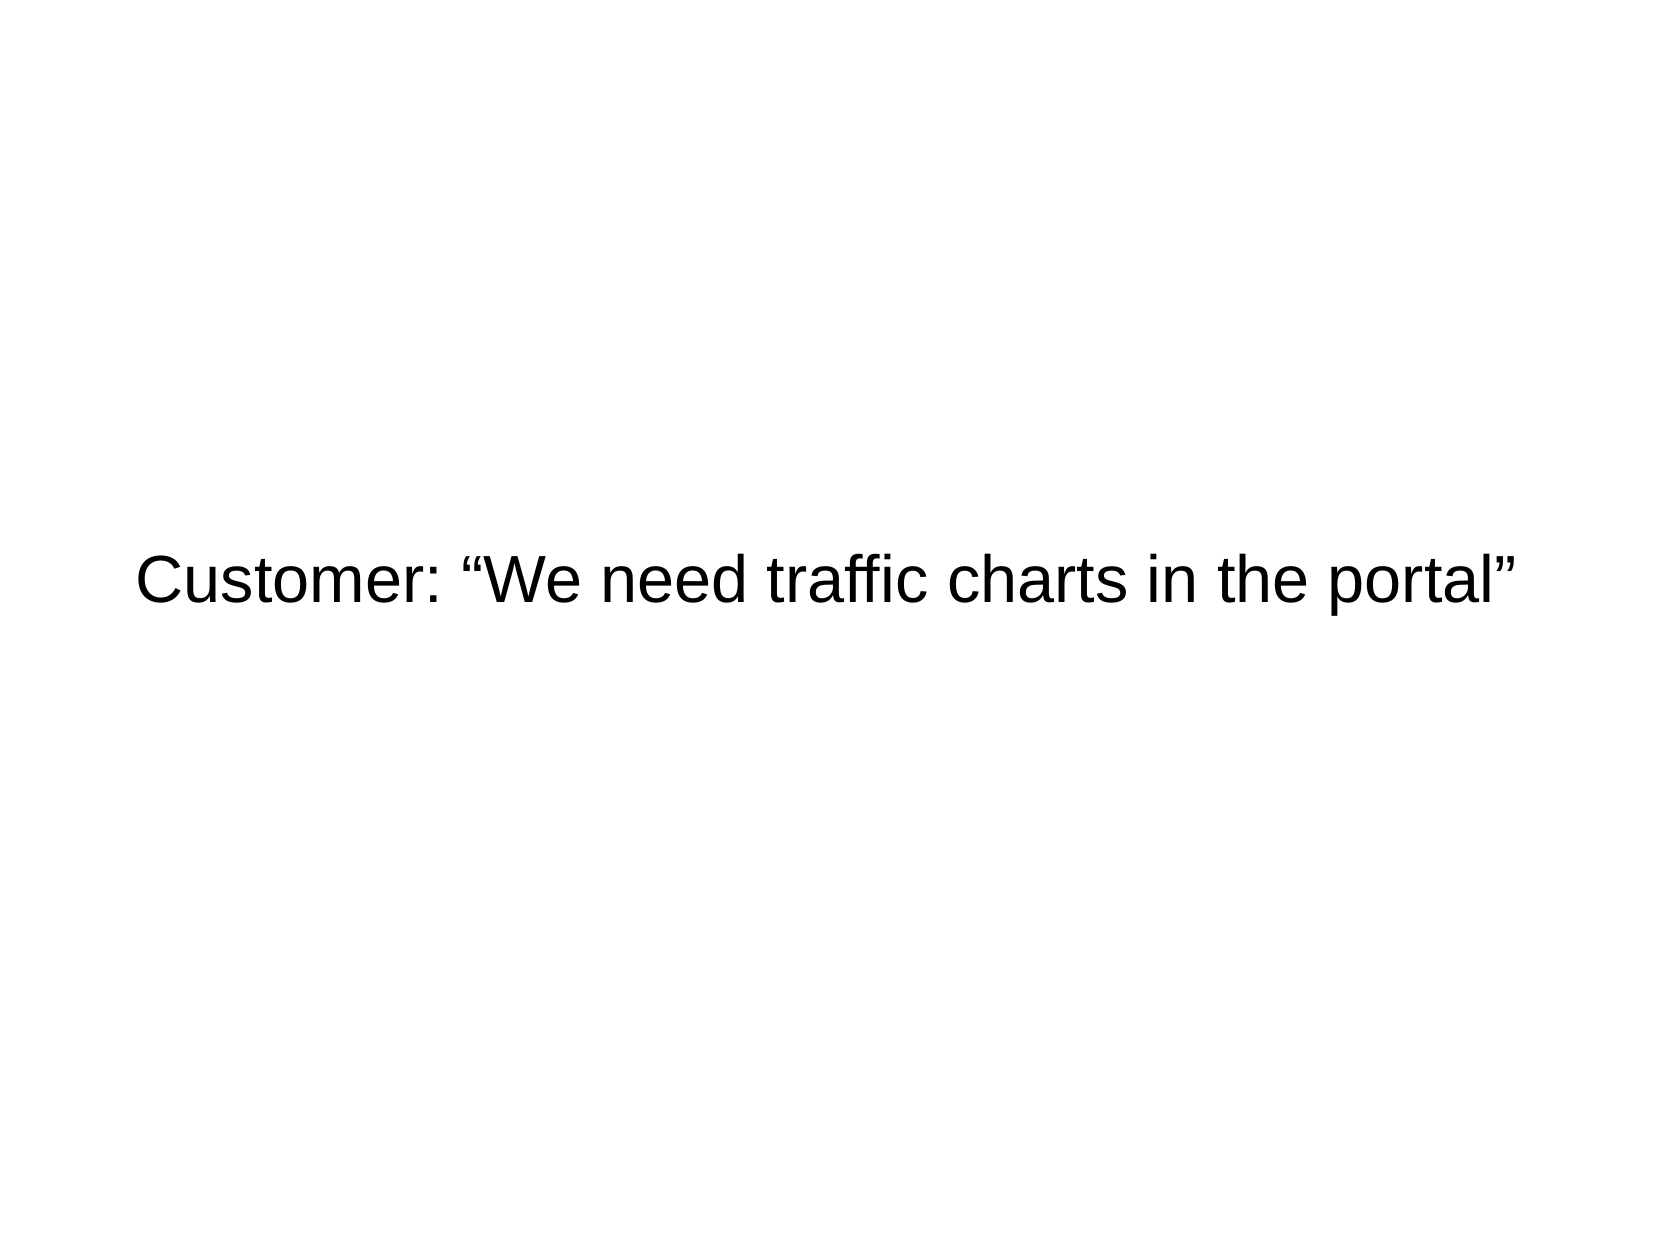

# Customer: “We need traffic charts in the portal”